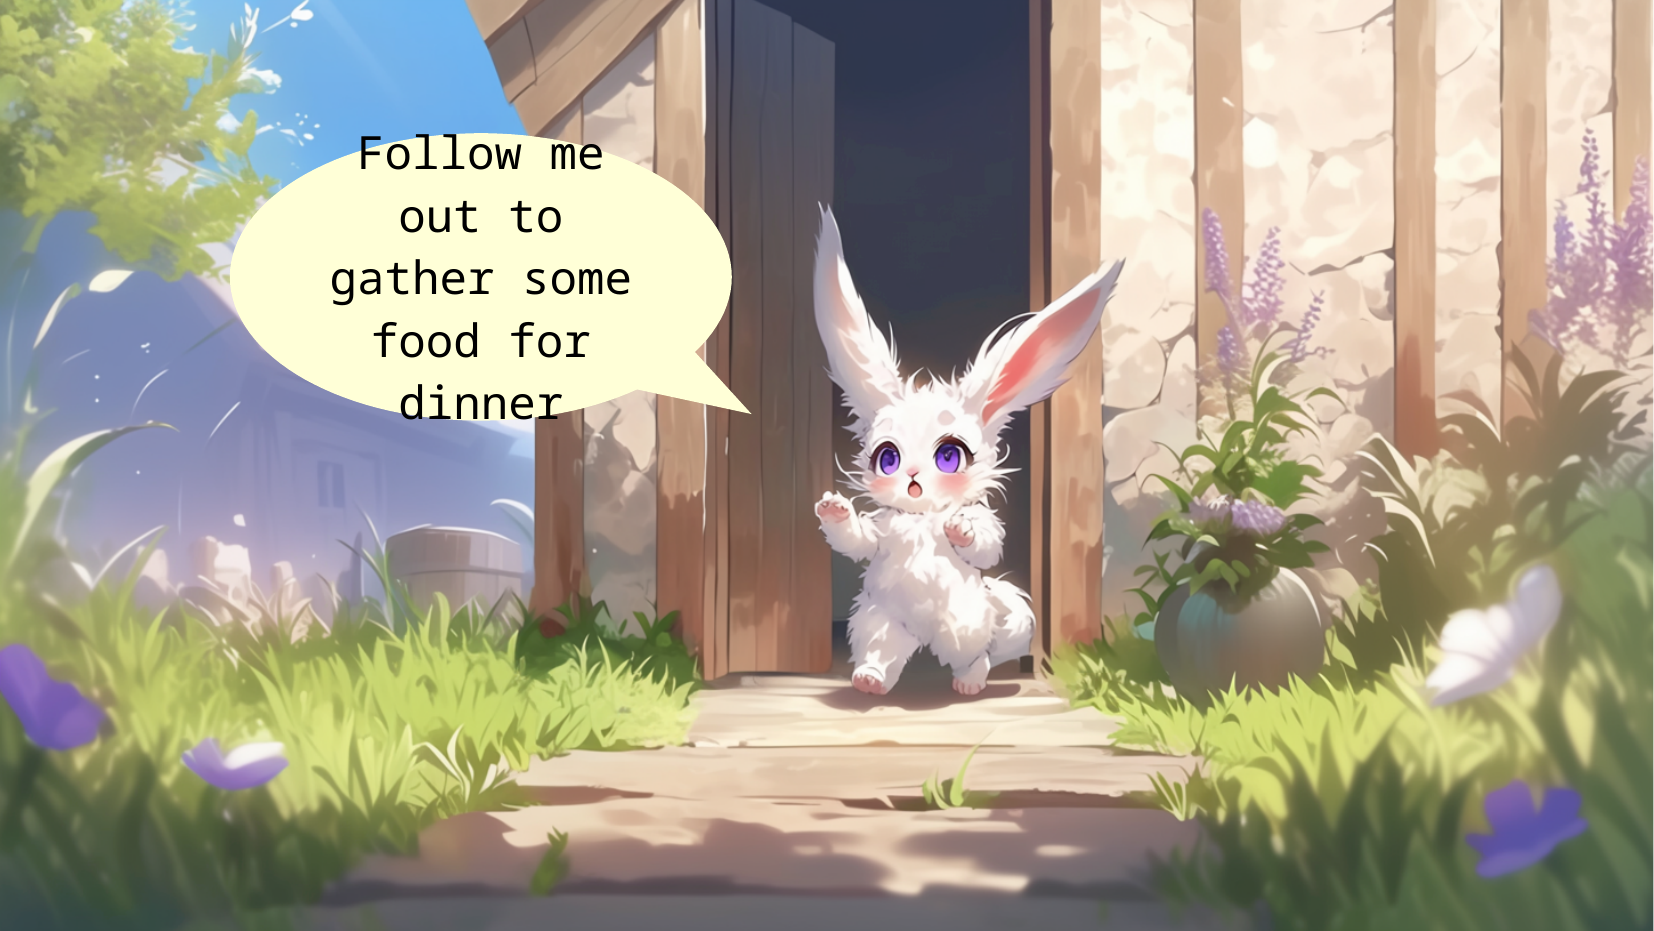

Follow me
out to gather some food for dinner